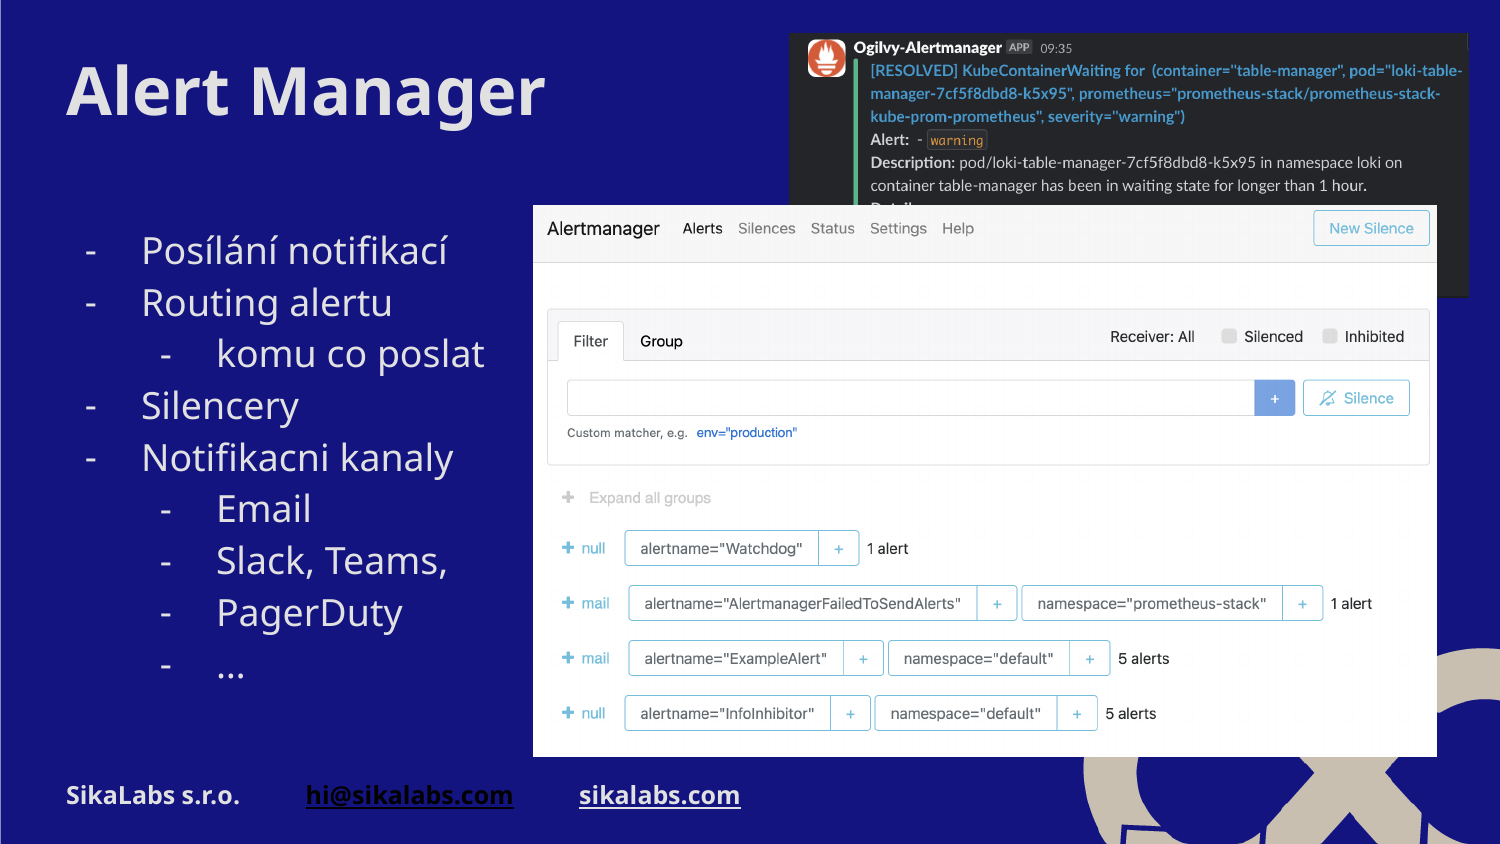

# Alert Manager
Posílání notifikací
Routing alertu
komu co poslat
Silencery
Notifikacni kanaly
Email
Slack, Teams,
PagerDuty
…